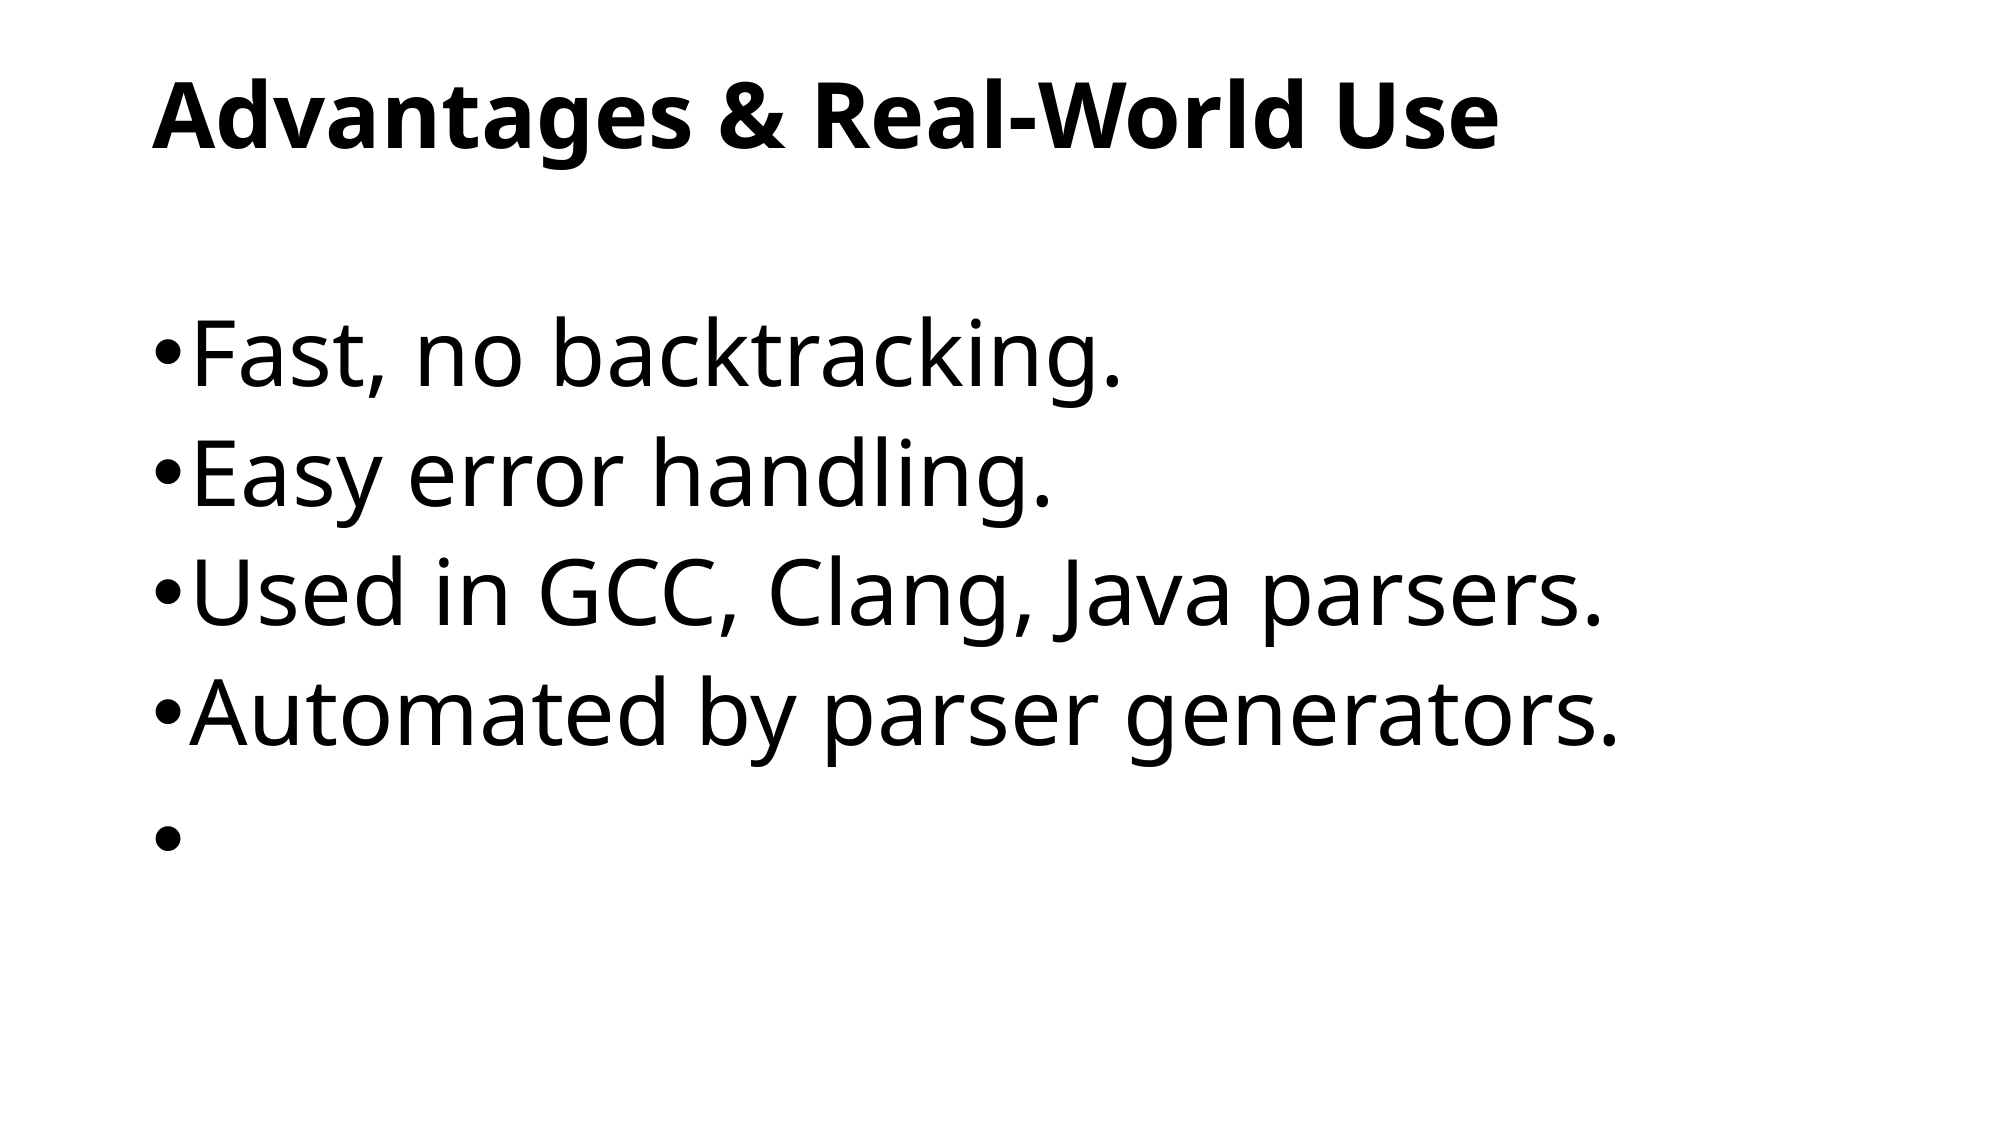

# Advantages & Real-World Use
Fast, no backtracking.
Easy error handling.
Used in GCC, Clang, Java parsers.
Automated by parser generators.